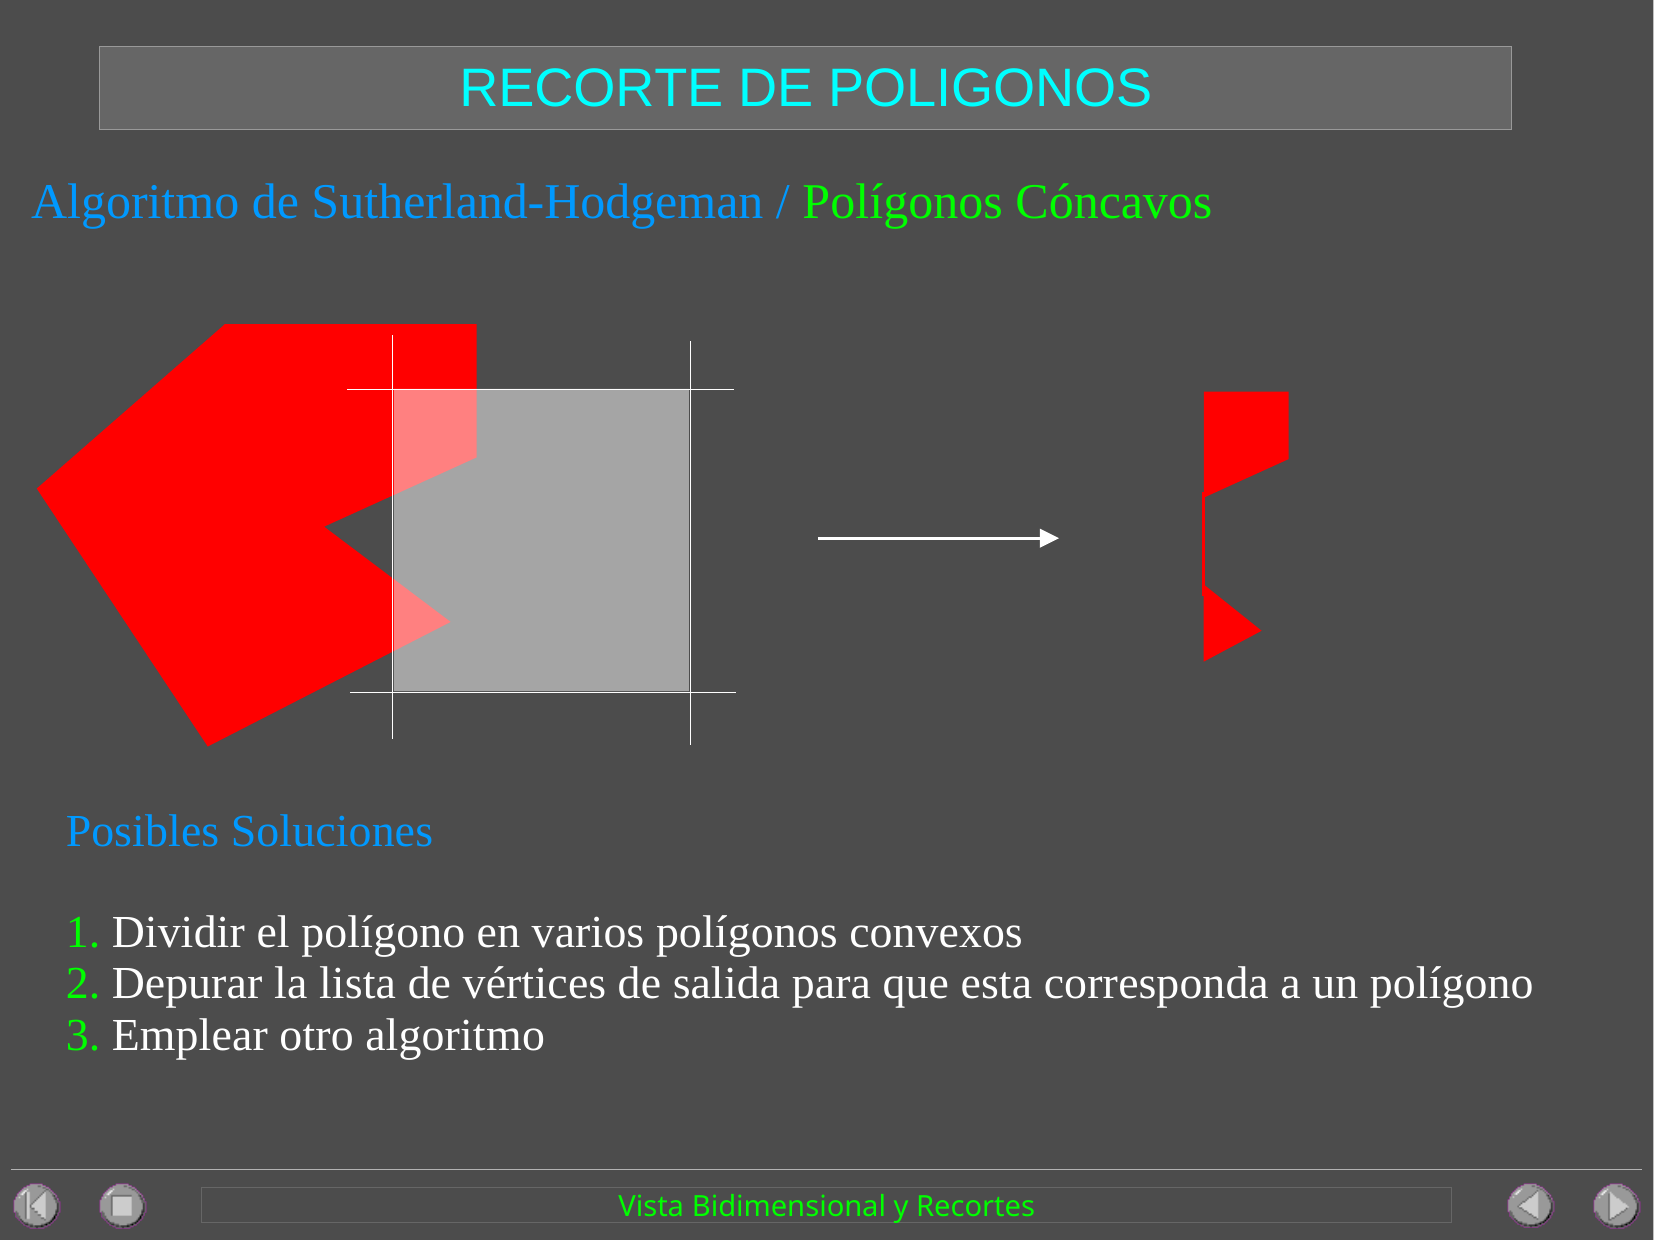

# RECORTE DE POLIGONOS
Algoritmo de Sutherland-Hodgeman / Polígonos Cóncavos
Posibles Soluciones
1. Dividir el polígono en varios polígonos convexos
2. Depurar la lista de vértices de salida para que esta corresponda a un polígono
3. Emplear otro algoritmo